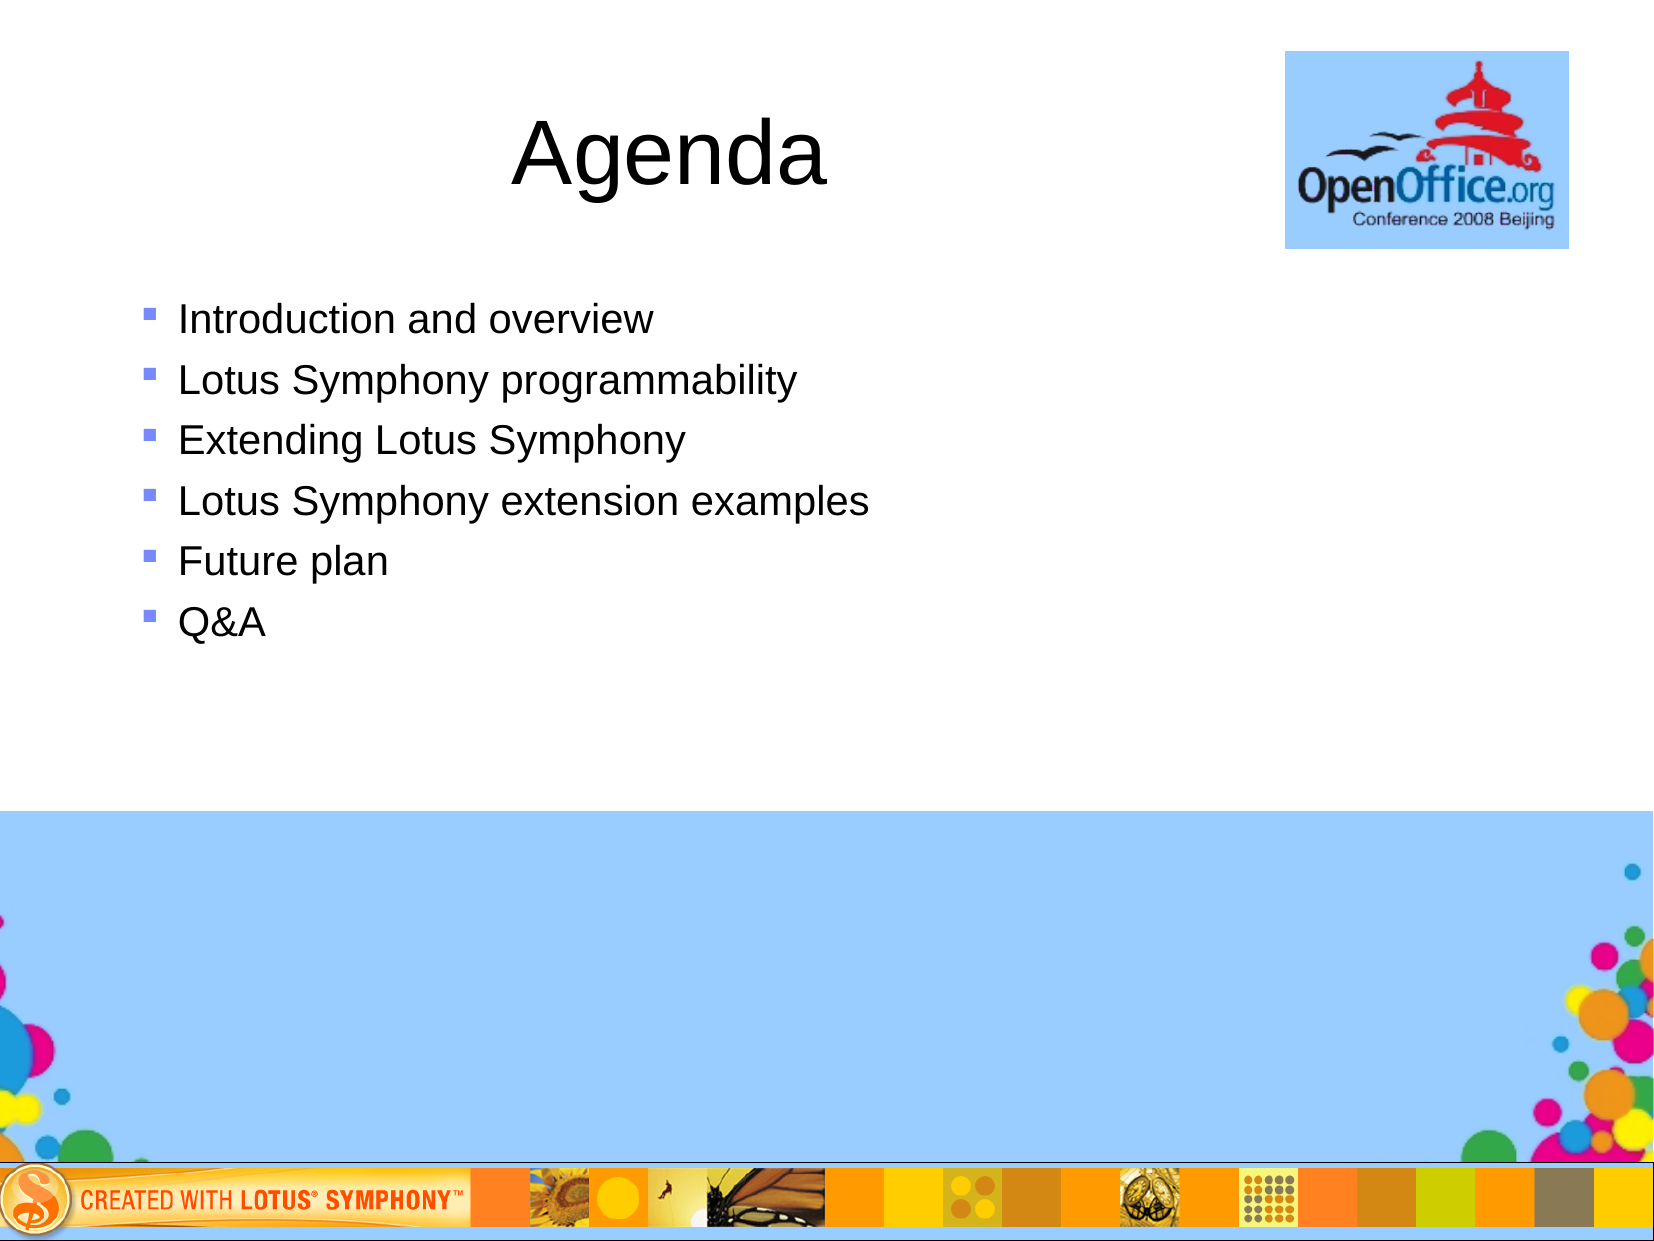

# Agenda
Introduction and overview
Lotus Symphony programmability
Extending Lotus Symphony
Lotus Symphony extension examples
Future plan
Q&A